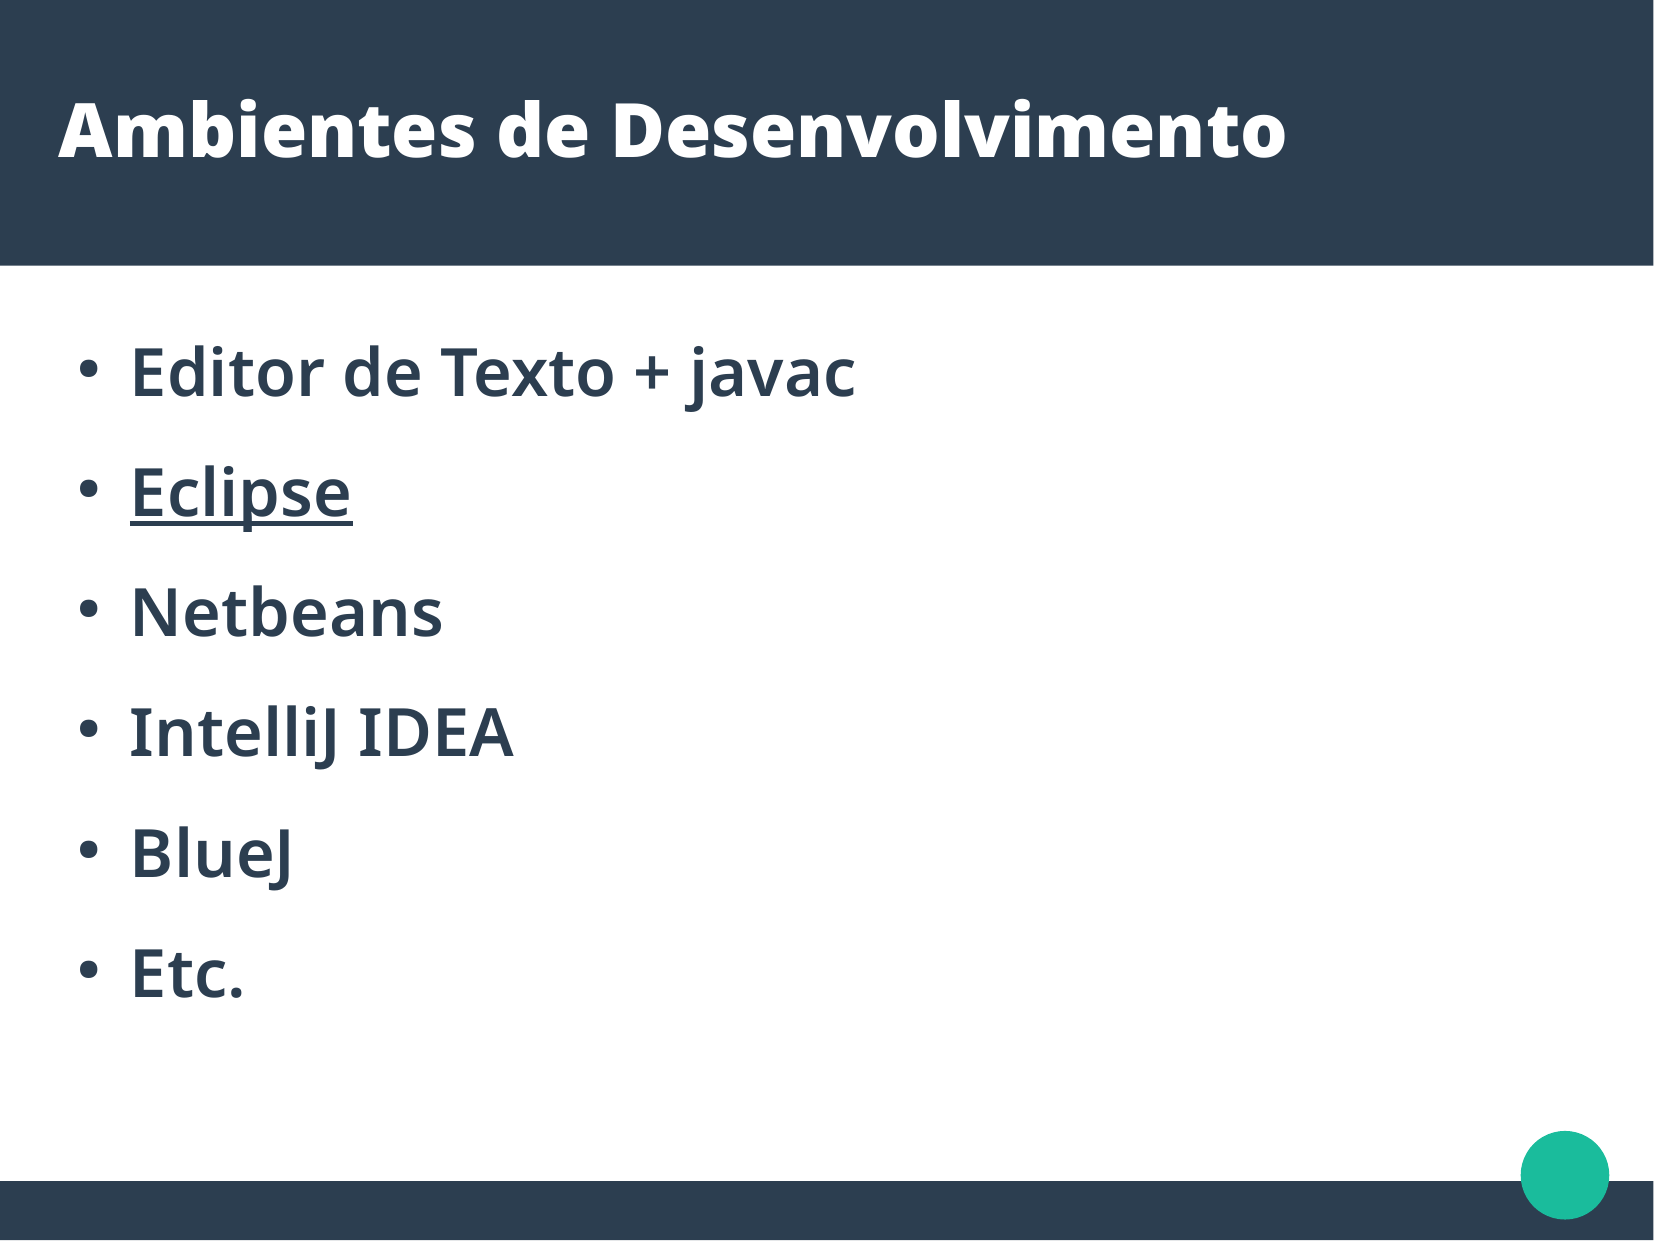

# Ambientes de Desenvolvimento
Editor de Texto + javac
Eclipse
Netbeans
IntelliJ IDEA
BlueJ
Etc.